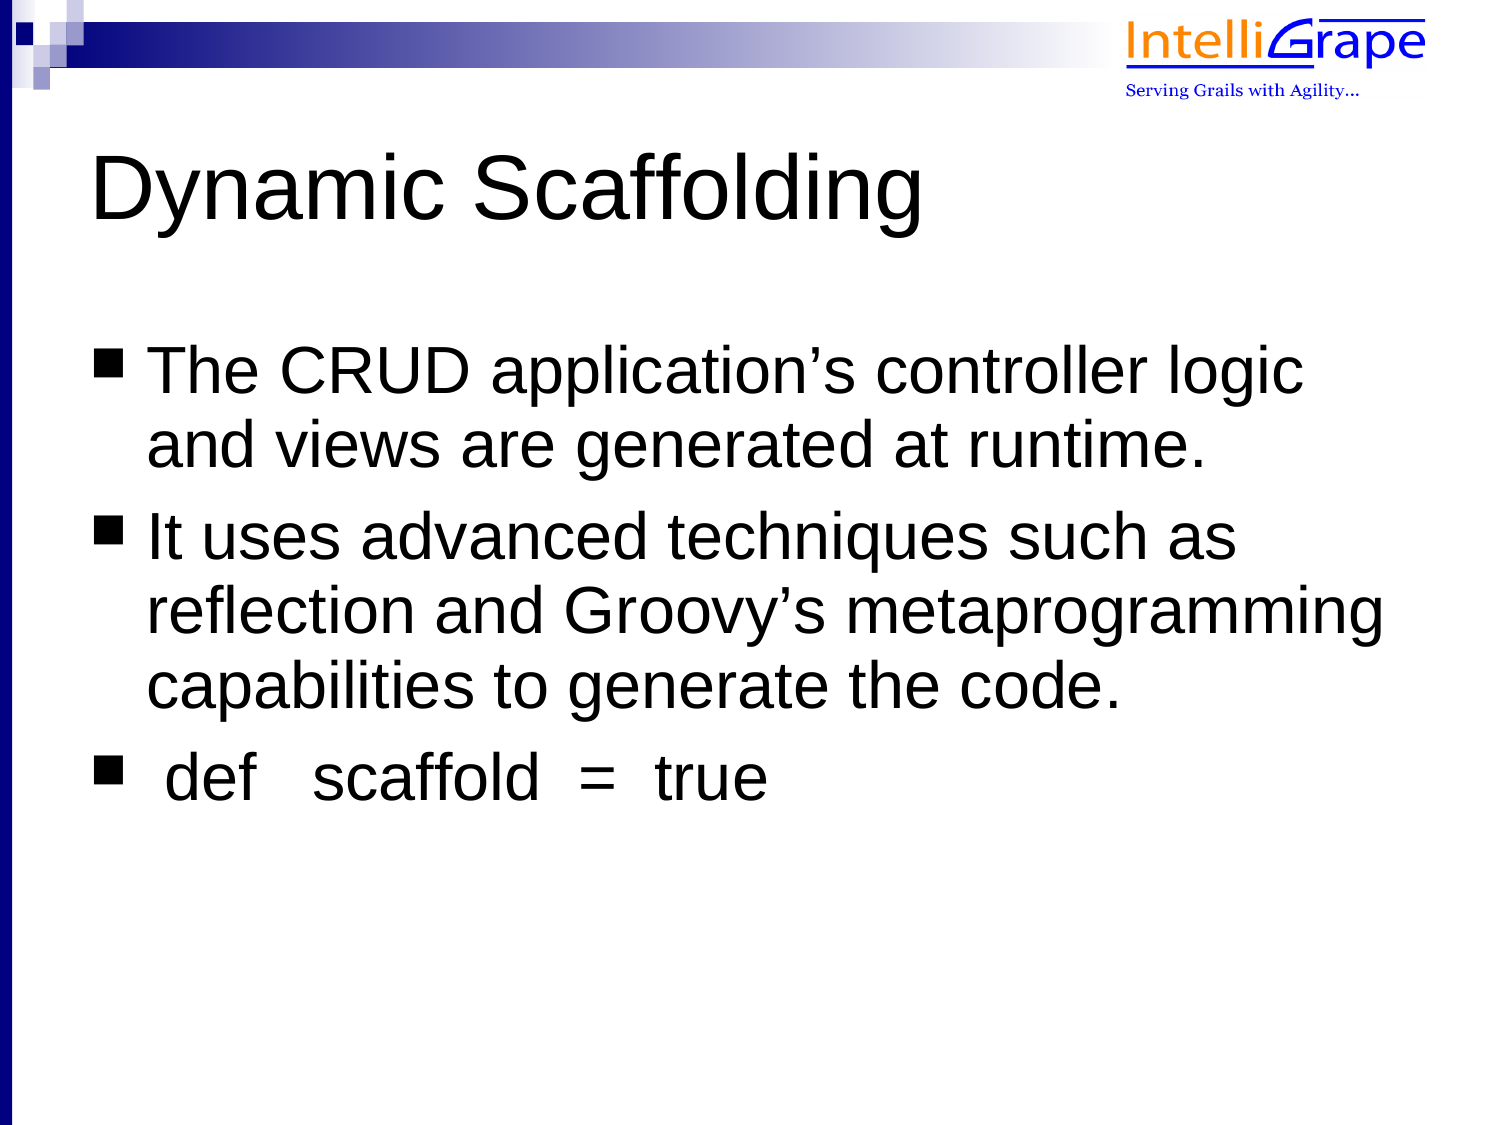

# Dynamic Scaffolding
The CRUD application’s controller logic and views are generated at runtime.
It uses advanced techniques such as reflection and Groovy’s metaprogramming capabilities to generate the code.
 def scaffold = true